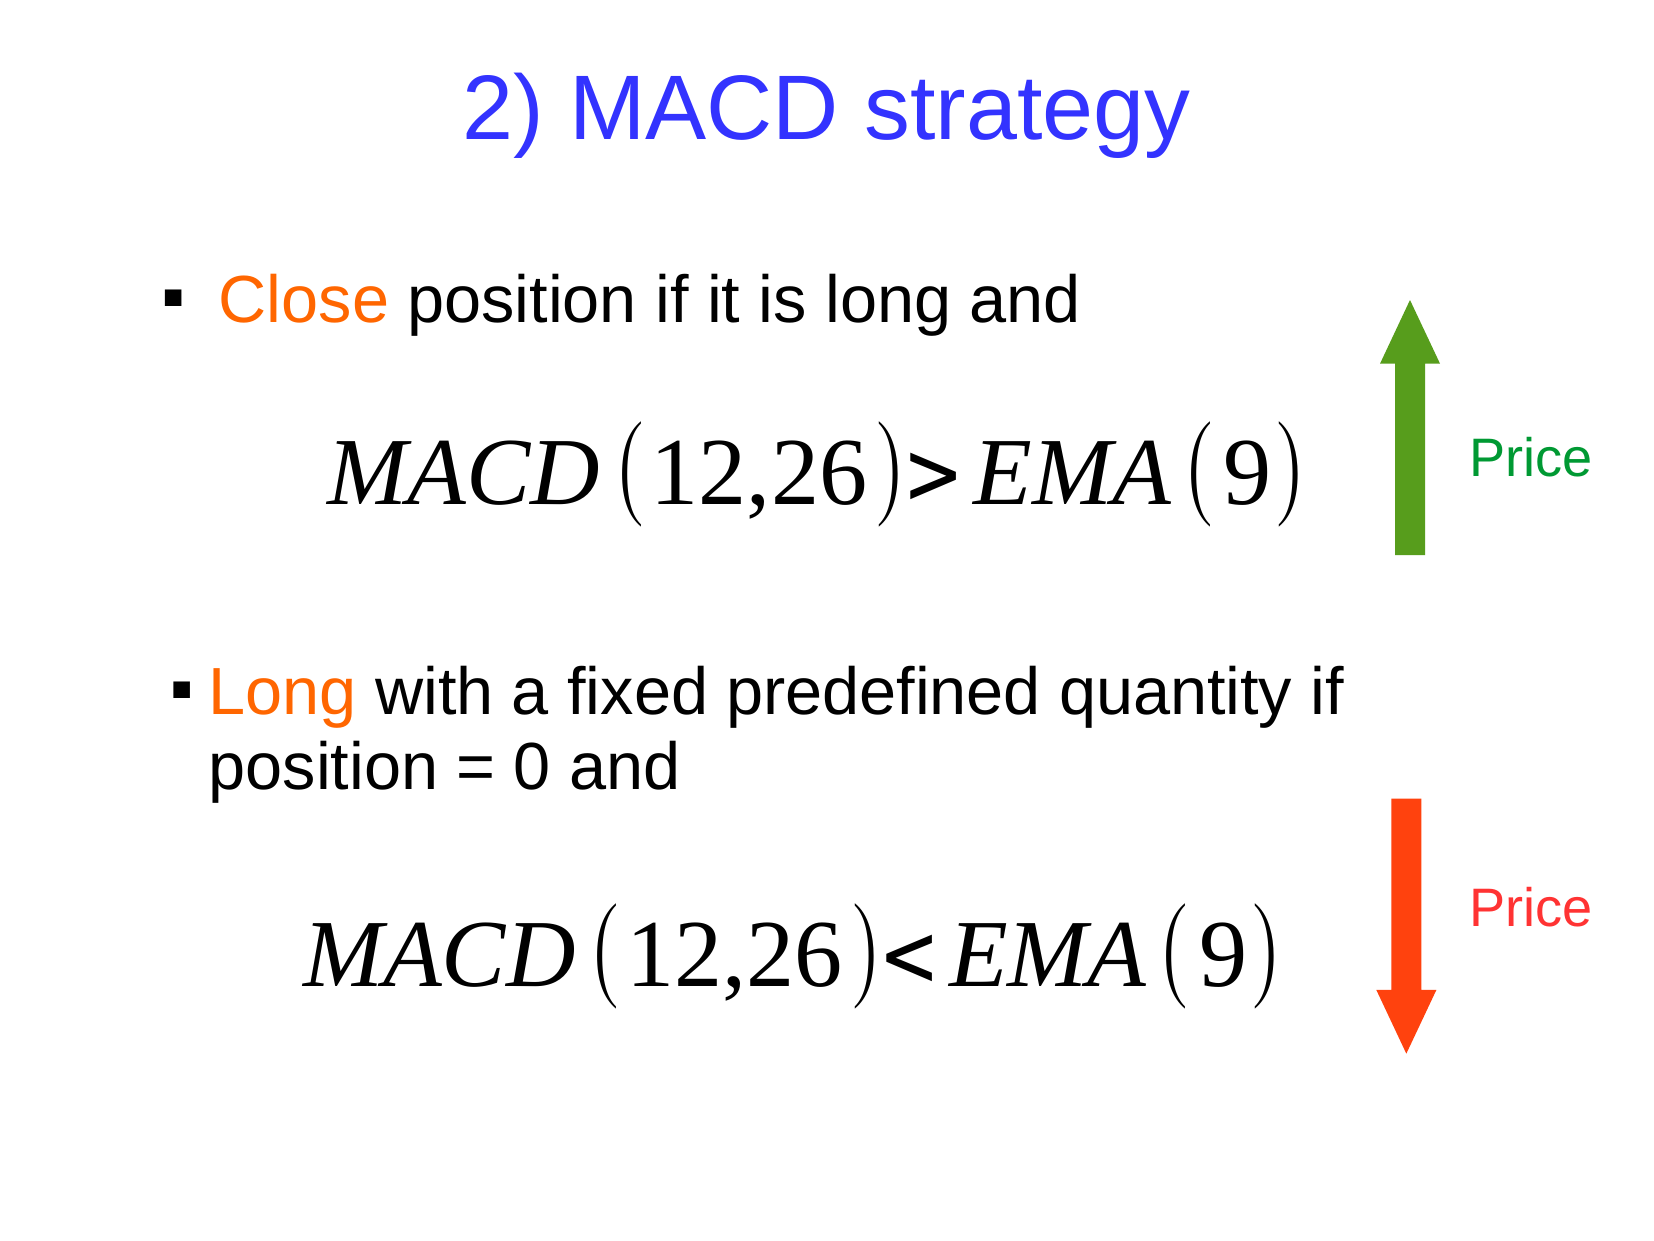

# 2) MACD strategy
 Close position if it is long and
Price
Long with a fixed predefined quantity if position = 0 and
Price